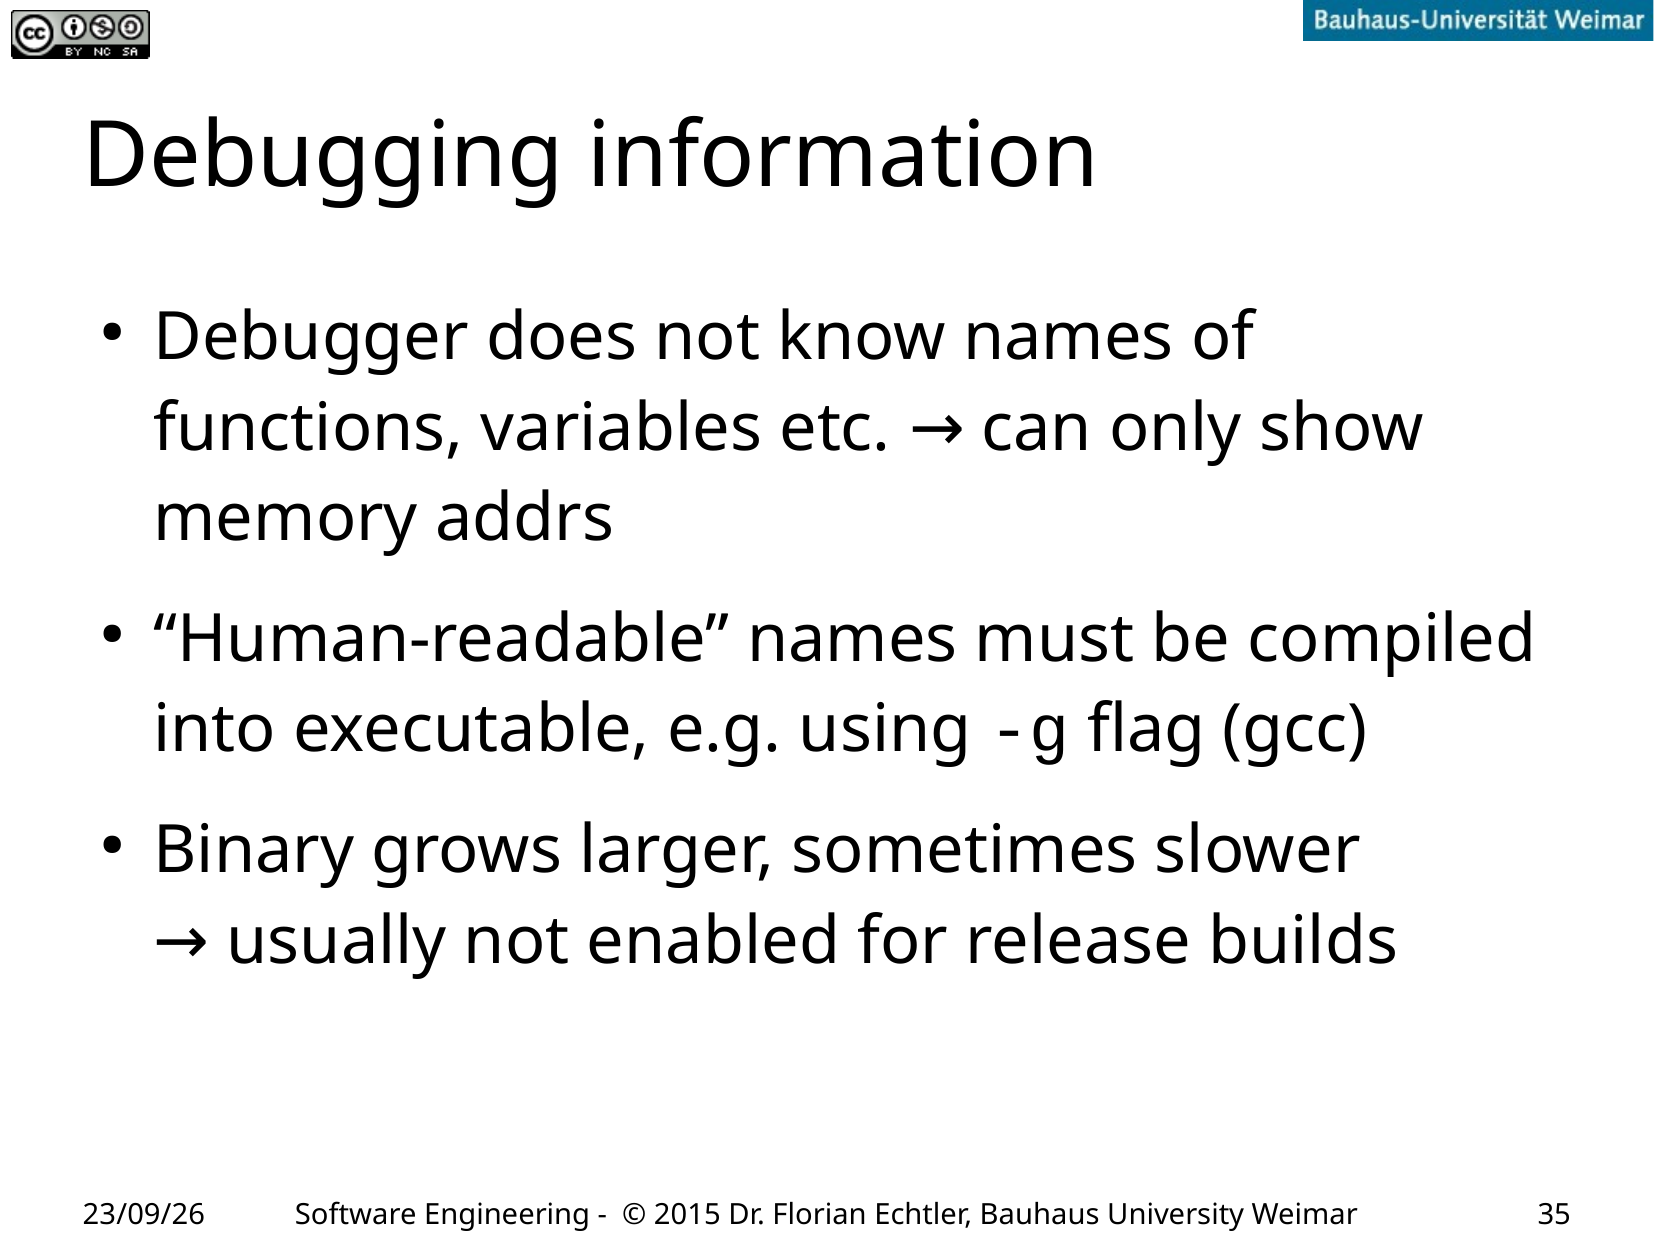

# Debugging information
Debugger does not know names of functions, variables etc. → can only show memory addrs
“Human-readable” names must be compiled into executable, e.g. using -g flag (gcc)
Binary grows larger, sometimes slower → usually not enabled for release builds
Software Engineering - © 2015 Dr. Florian Echtler, Bauhaus University Weimar
35